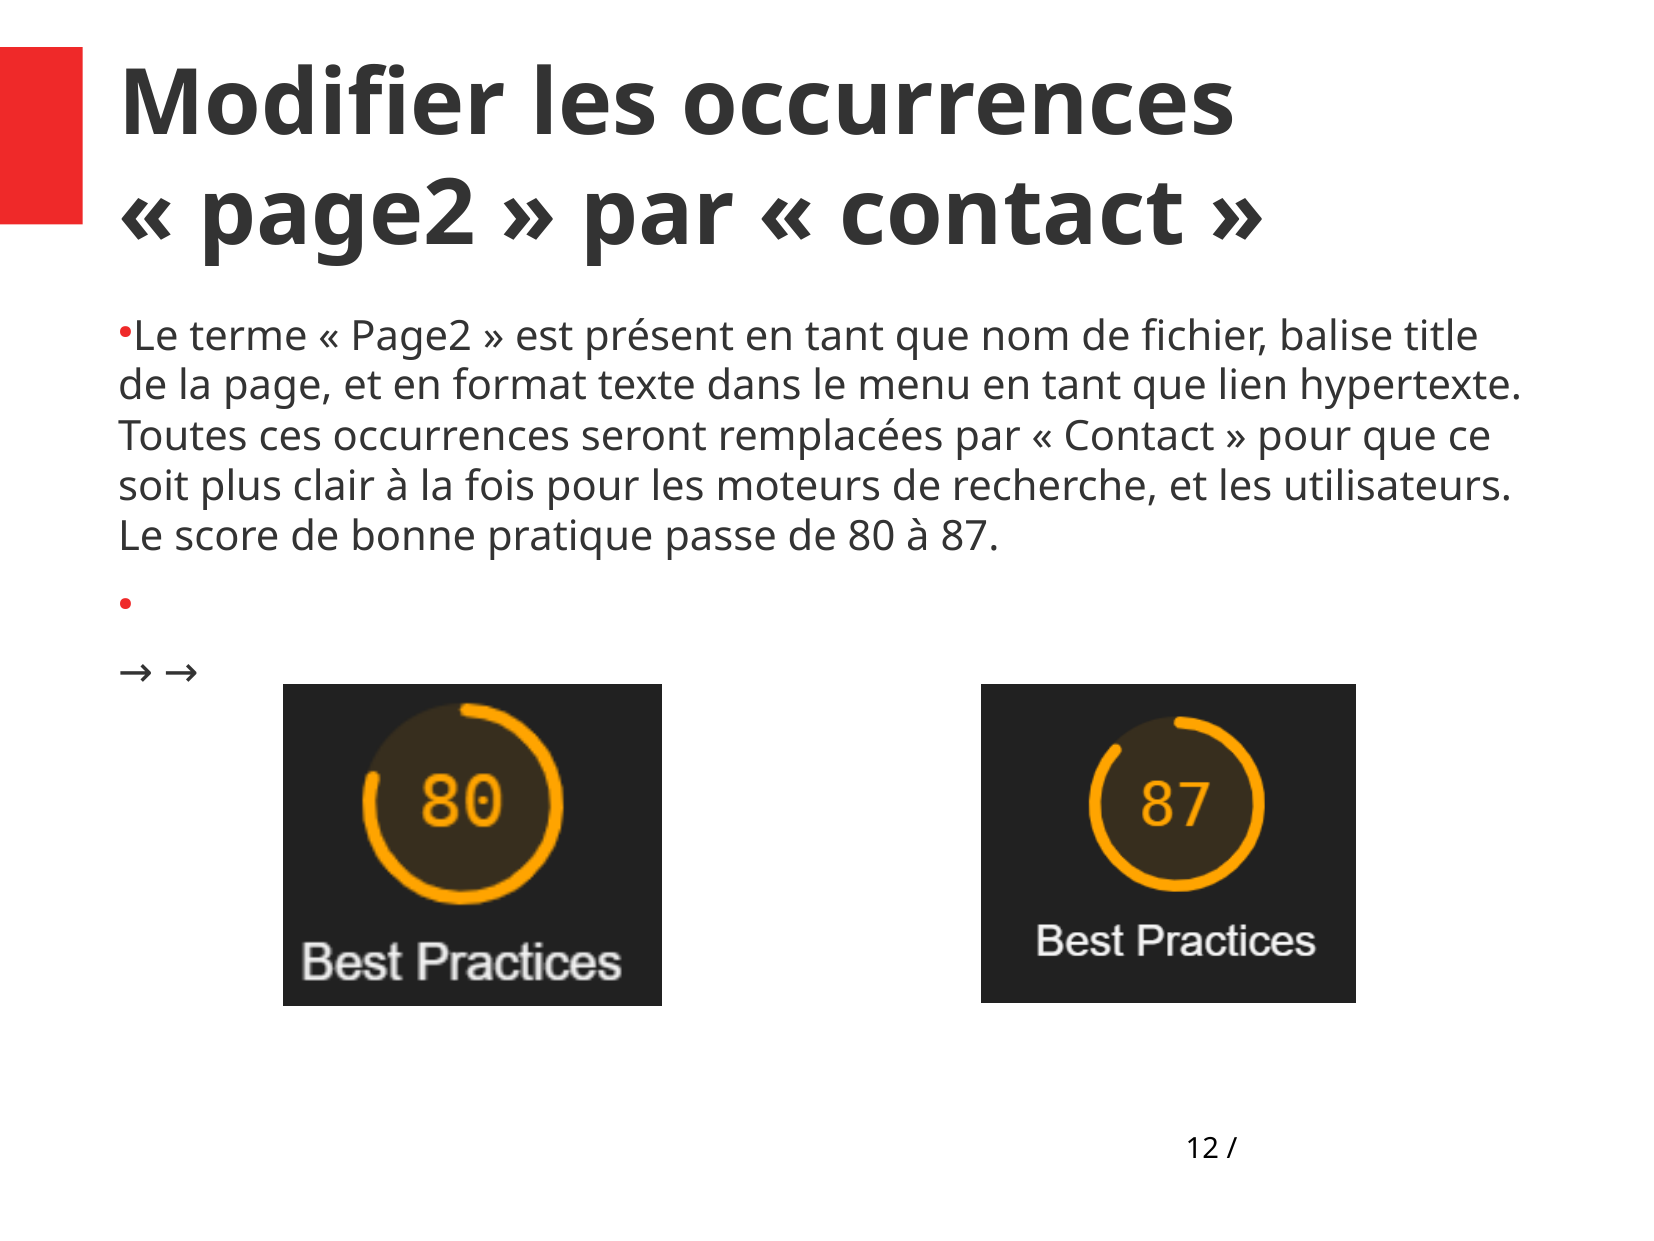

# Modifier les occurrences « page2 » par « contact »
Le terme « Page2 » est présent en tant que nom de fichier, balise title de la page, et en format texte dans le menu en tant que lien hypertexte. Toutes ces occurrences seront remplacées par « Contact » pour que ce soit plus clair à la fois pour les moteurs de recherche, et les utilisateurs. Le score de bonne pratique passe de 80 à 87.
→ →